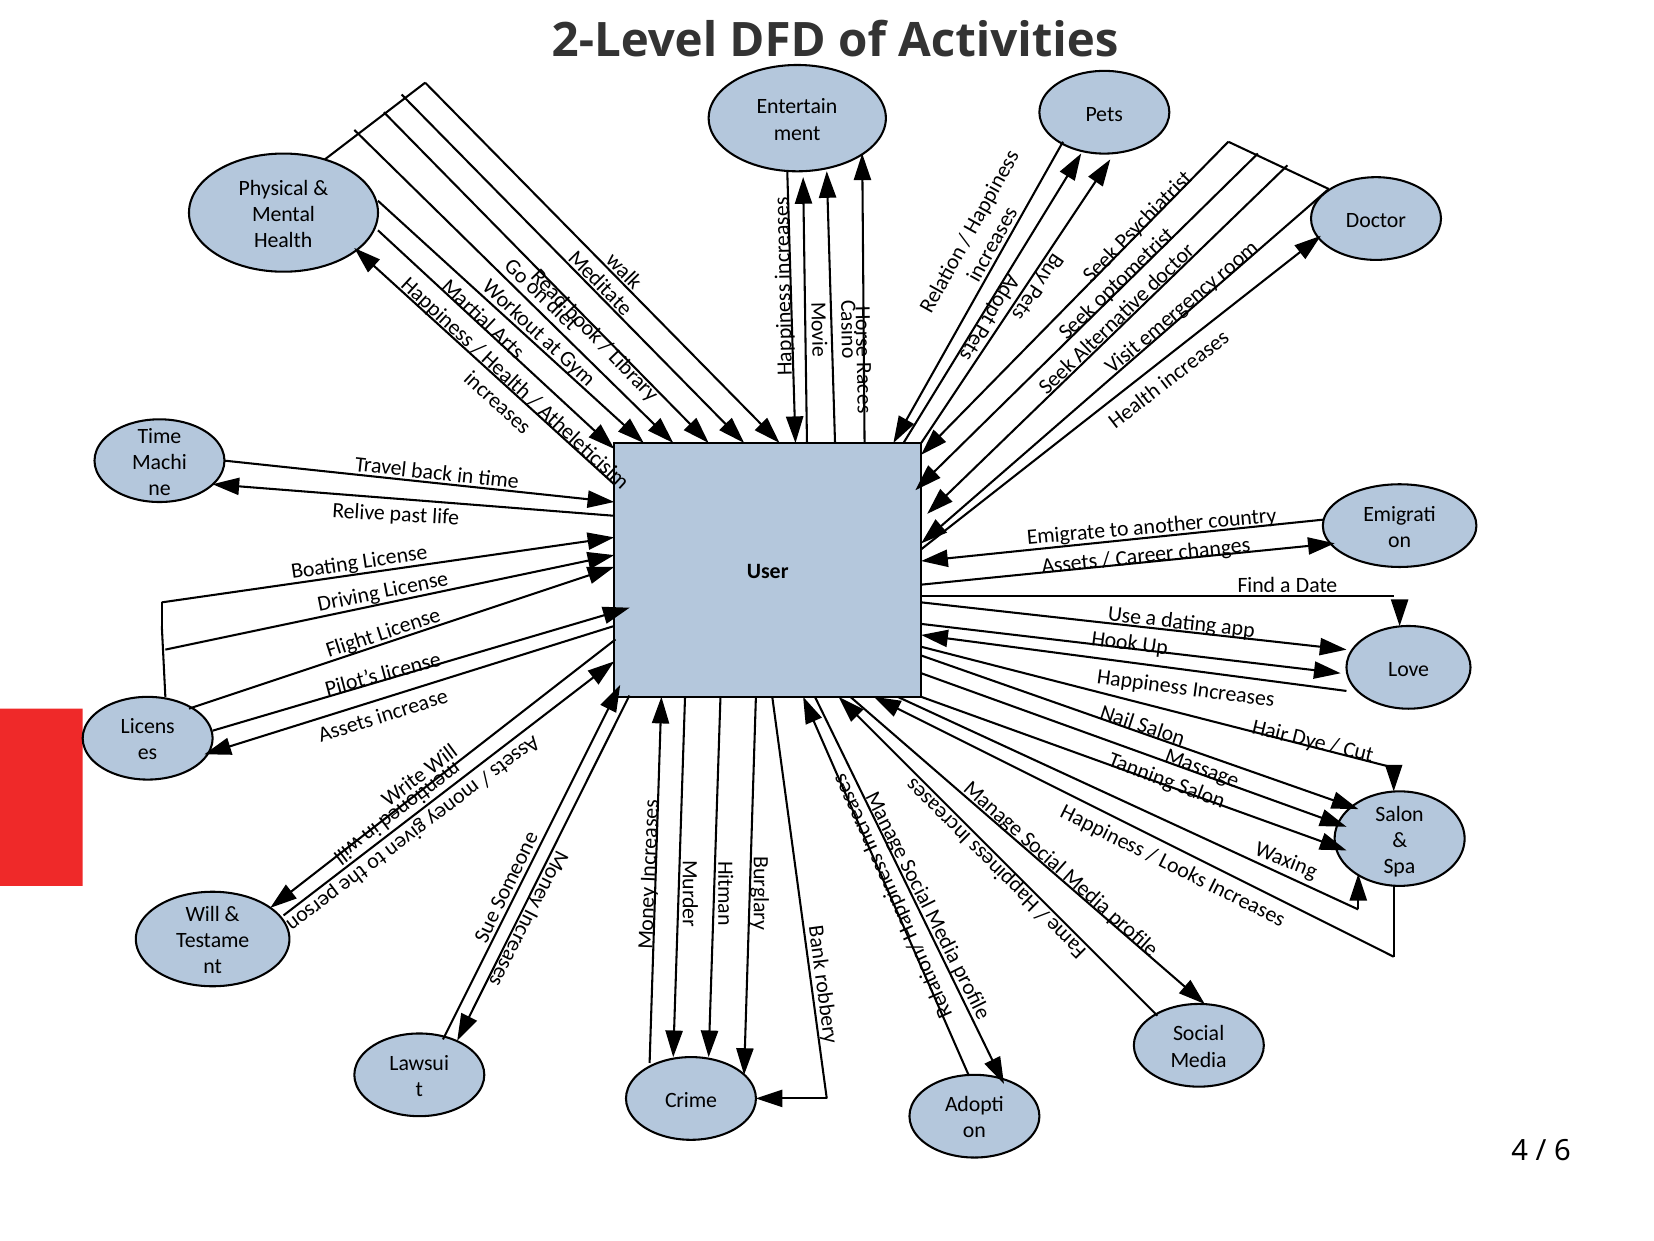

# 2-Level DFD of Activities
Entertainment
Pets
Physical &
Mental Health
Doctor
Relation / Happiness increases
Seek Psychiatrist
walk
Meditate
Seek optometrist
Happiness increases
Buy Pets
Go on diet
Visit emergency room
Seek Alternative doctor
Martial Arts
Adopt Pets
Read book / Library
Movie
Casino
Workout at Gym
Horse Races
Happiness / Health / Atheleticisim increases
Health increases
Time
Machine
User
Travel back in time
Emigration
Relive past life
Emigrate to another country
Assets / Career changes
Boating License
Find a Date
Driving License
Use a dating app
Flight License
Hook Up
Love
Pilot’s license
Happiness Increases
Assets increase
Licenses
Nail Salon
Hair Dye / Cut
Massage
Write Will
Tanning Salon
Assets / money given to the person mentioned in will
Salon &
Spa
Waxing
Happiness / Looks Increases
Manage Social Media profile
Fame / Happiness Increases
Money Increases
Relation/ Happiness Increases
Sue Someone
Murder
Hitman
Burglary
Manage Social Media profile
Will &
Testament
Money Increases
Bank robbery
Social
Media
Lawsuit
Crime
Adoption
4